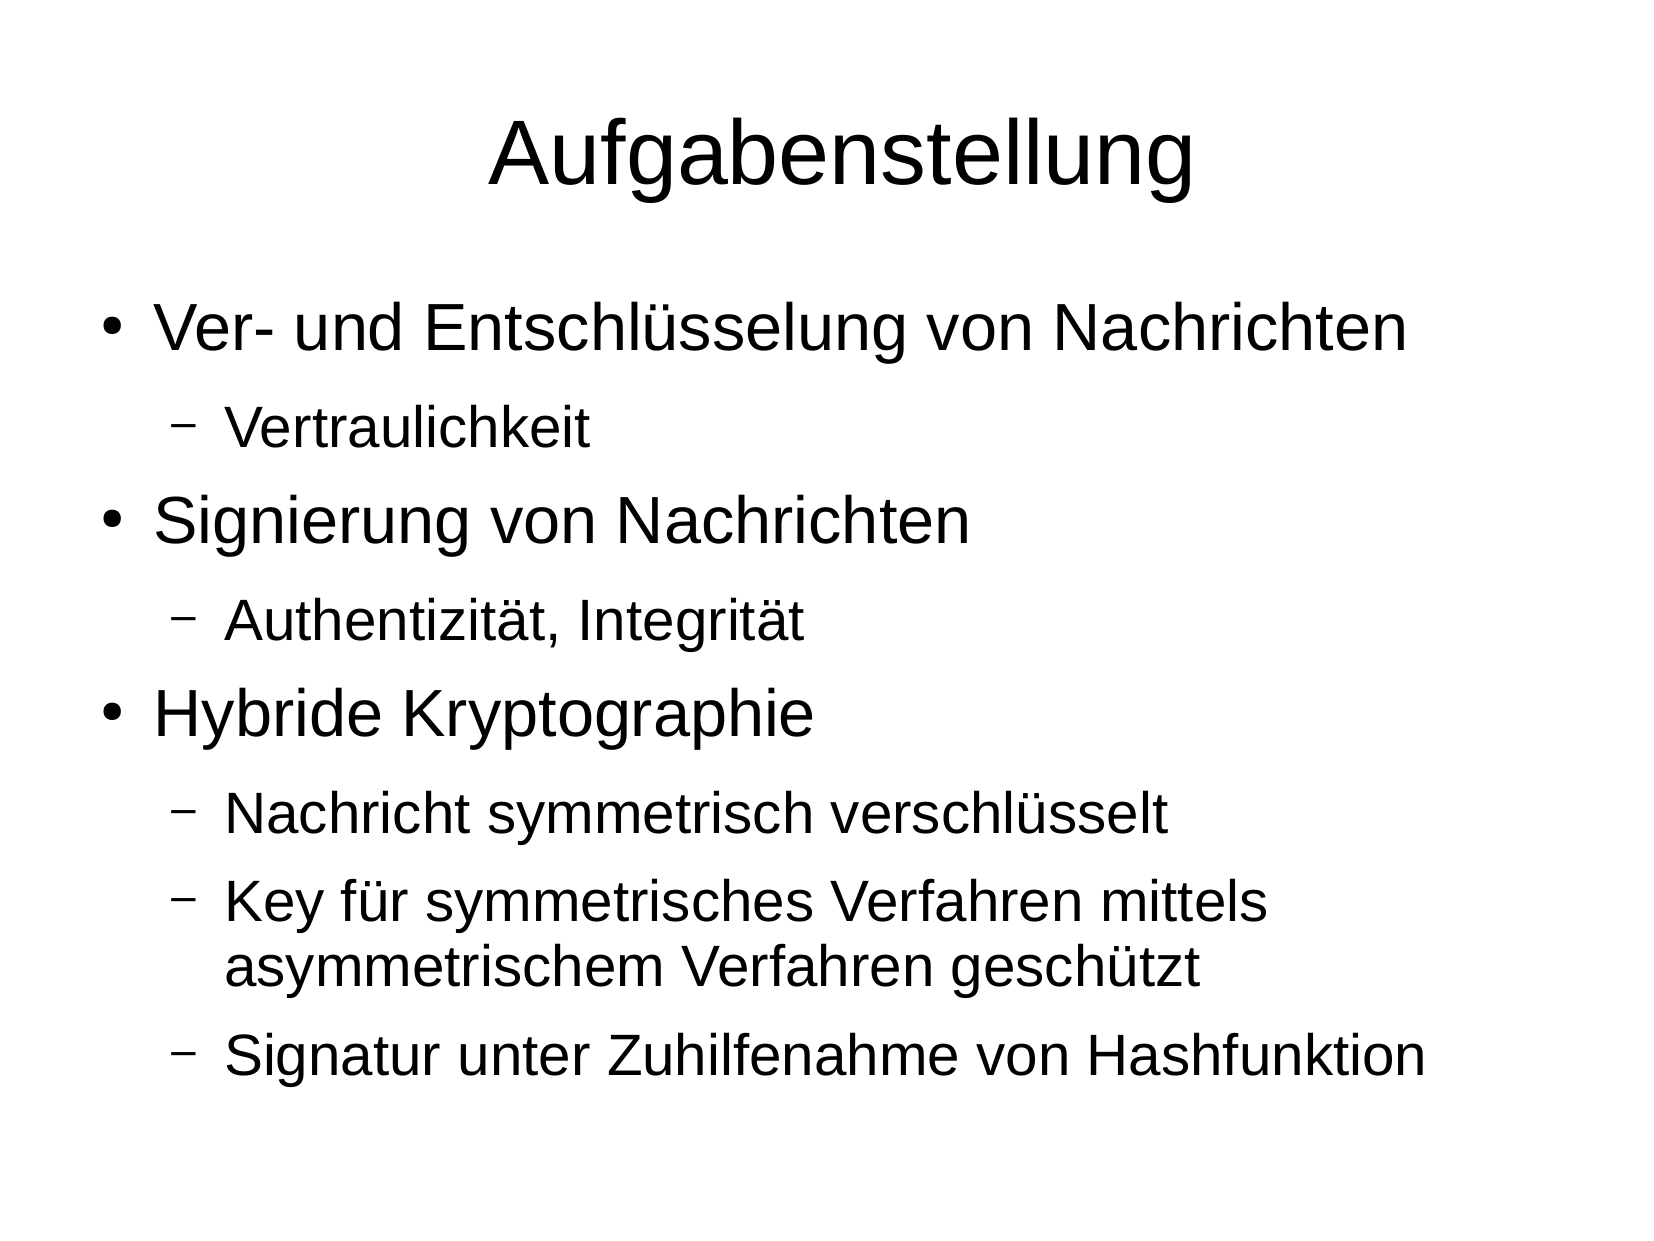

# Aufgabenstellung
Ver- und Entschlüsselung von Nachrichten
Vertraulichkeit
Signierung von Nachrichten
Authentizität, Integrität
Hybride Kryptographie
Nachricht symmetrisch verschlüsselt
Key für symmetrisches Verfahren mittels asymmetrischem Verfahren geschützt
Signatur unter Zuhilfenahme von Hashfunktion